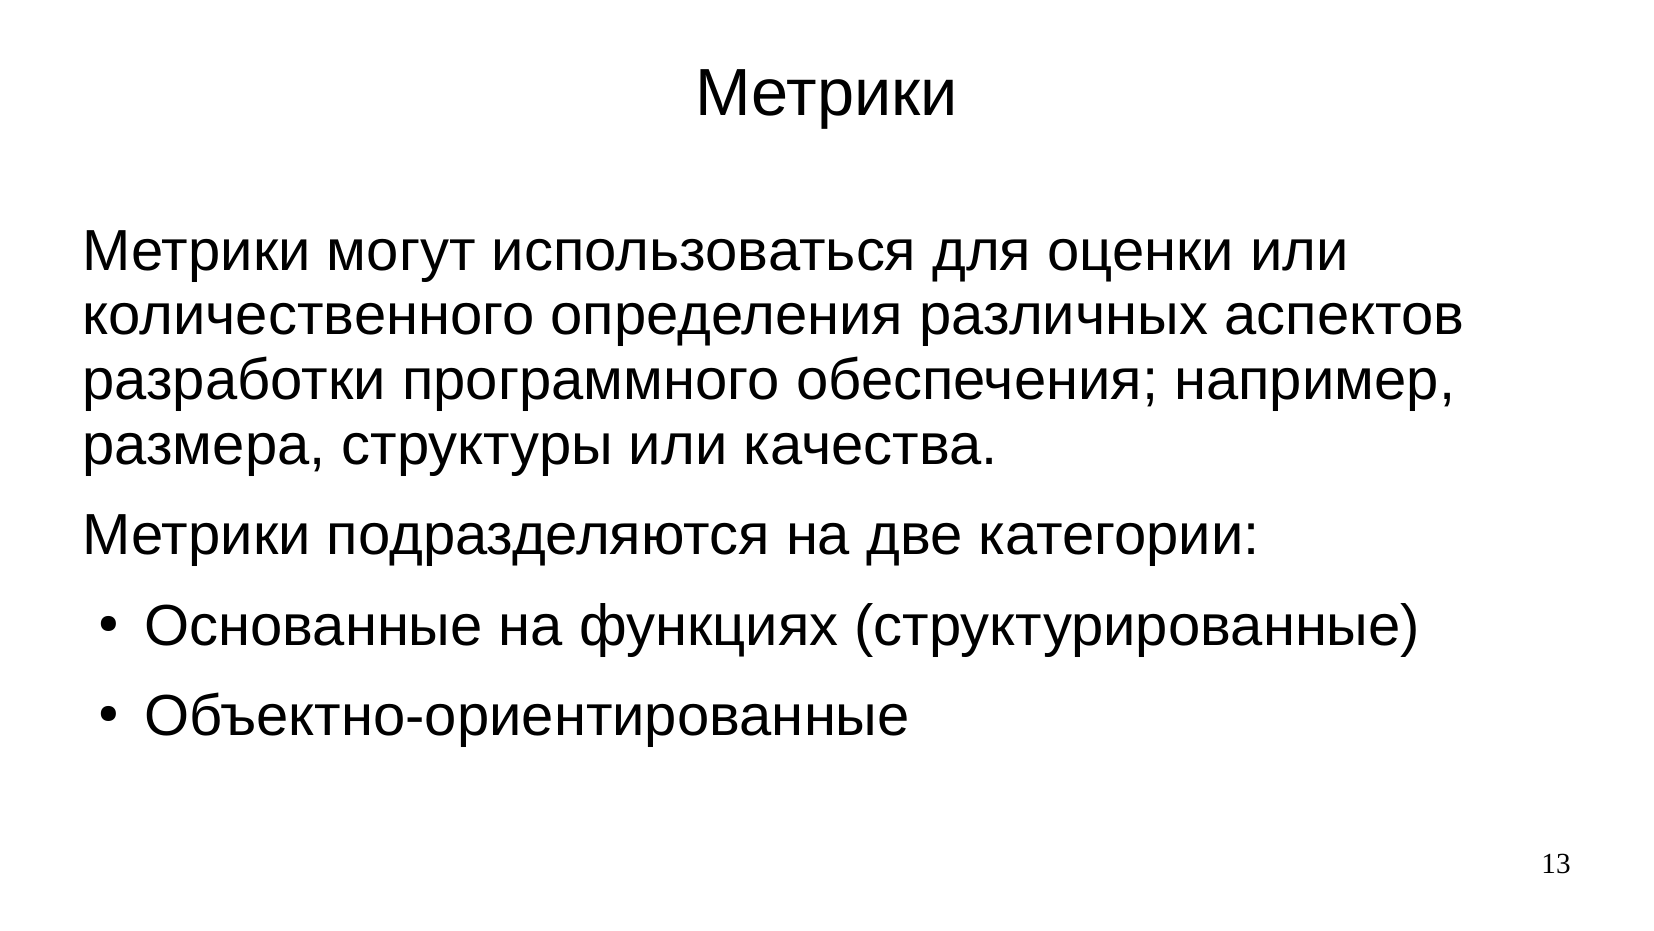

# Метрики
Метрики могут использоваться для оценки или количественного определения различных аспектов разработки программного обеспечения; например, размера, структуры или качества.
Метрики подразделяются на две категории:
Основанные на функциях (структурированные)
Объектно-ориентированные
13